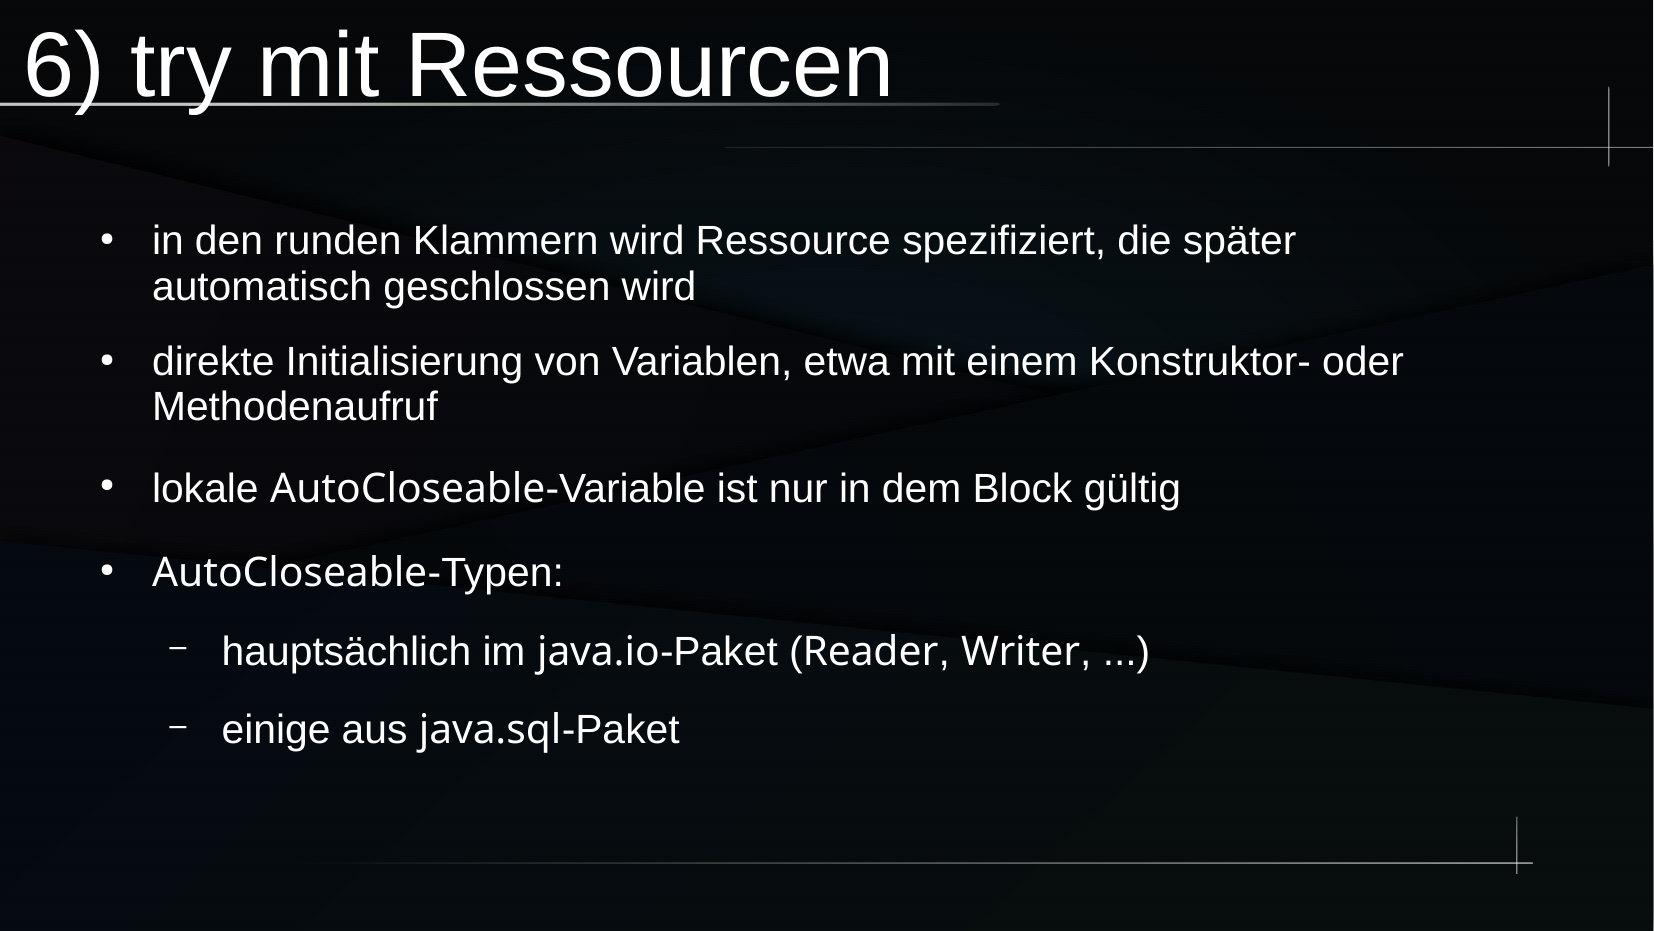

6) try mit Ressourcen
# in den runden Klammern wird Ressource spezifiziert, die später automatisch geschlossen wird
direkte Initialisierung von Variablen, etwa mit einem Konstruktor- oder Methodenaufruf
lokale AutoCloseable-Variable ist nur in dem Block gültig
AutoCloseable-Typen:
hauptsächlich im java.io-Paket (Reader, Writer, ...)
einige aus java.sql-Paket